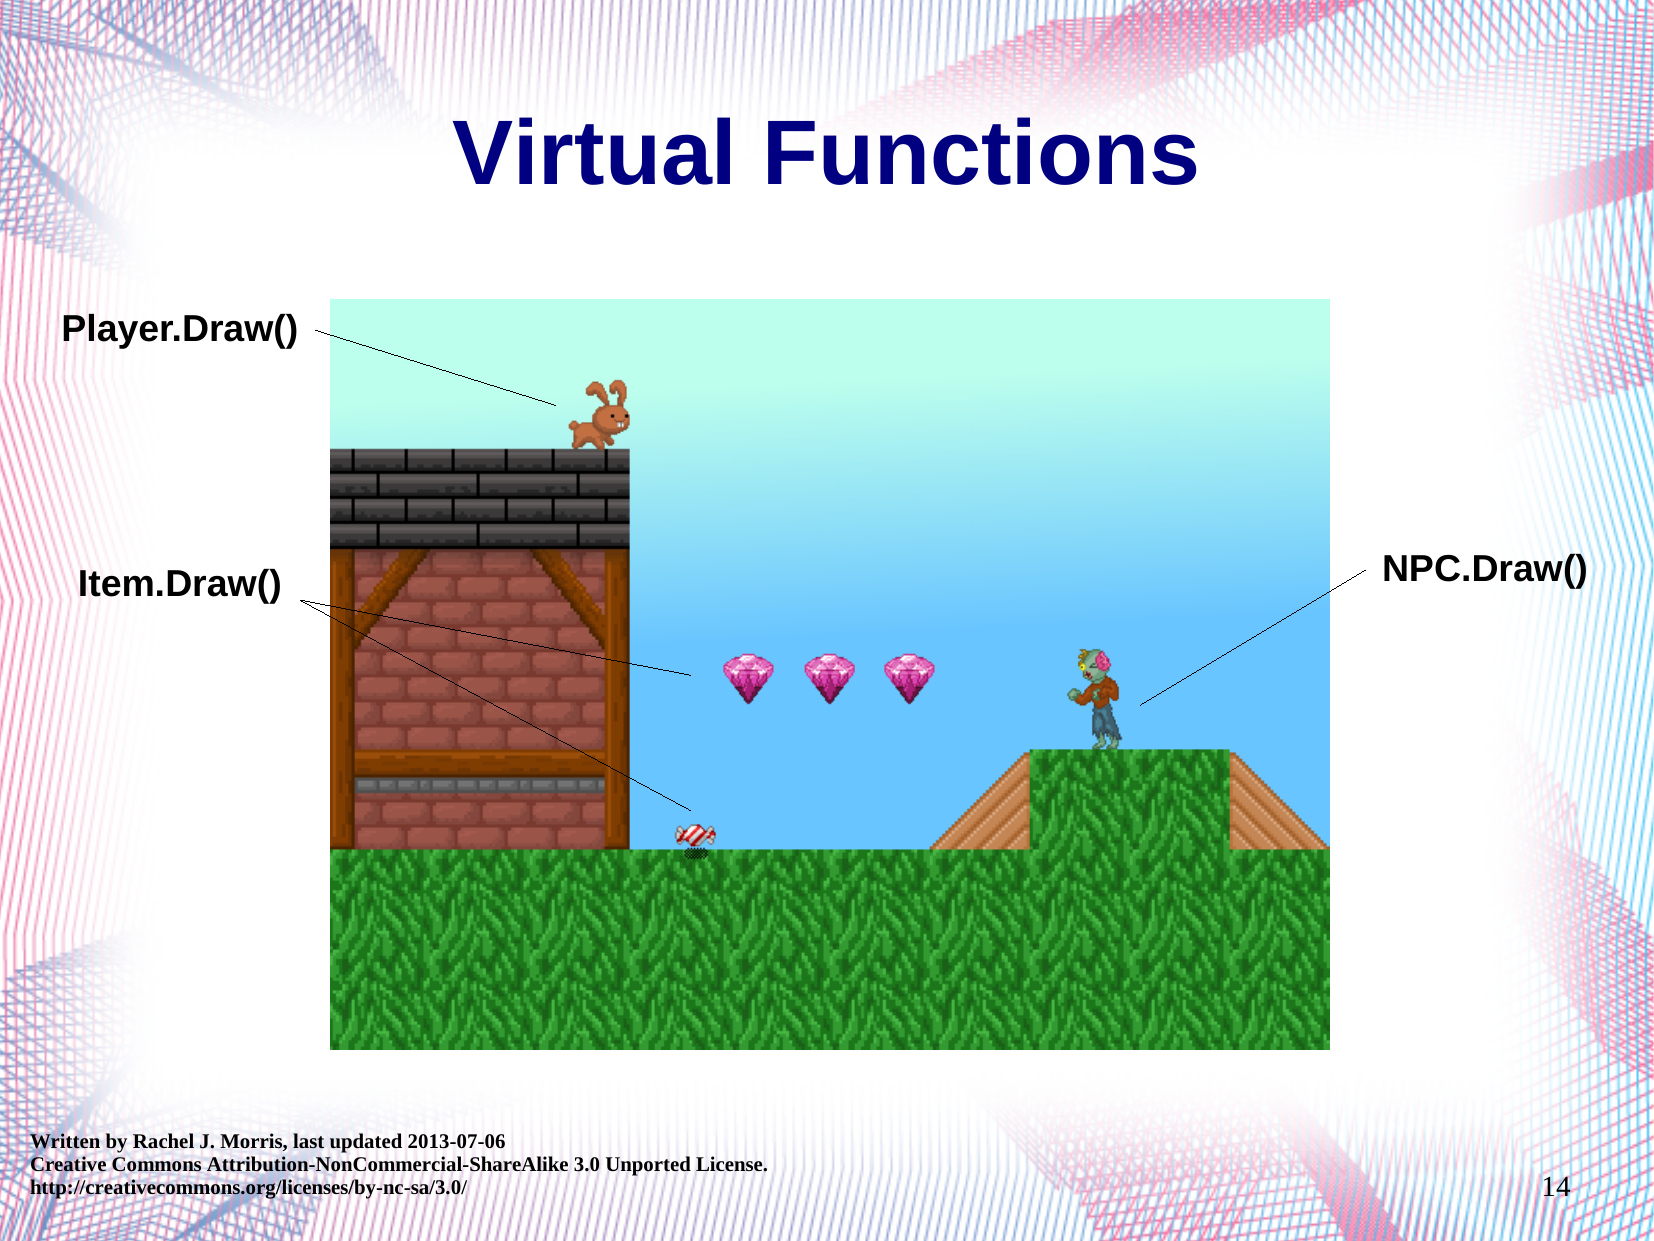

# Virtual Functions
Player.Draw()
NPC.Draw()
Item.Draw()
14